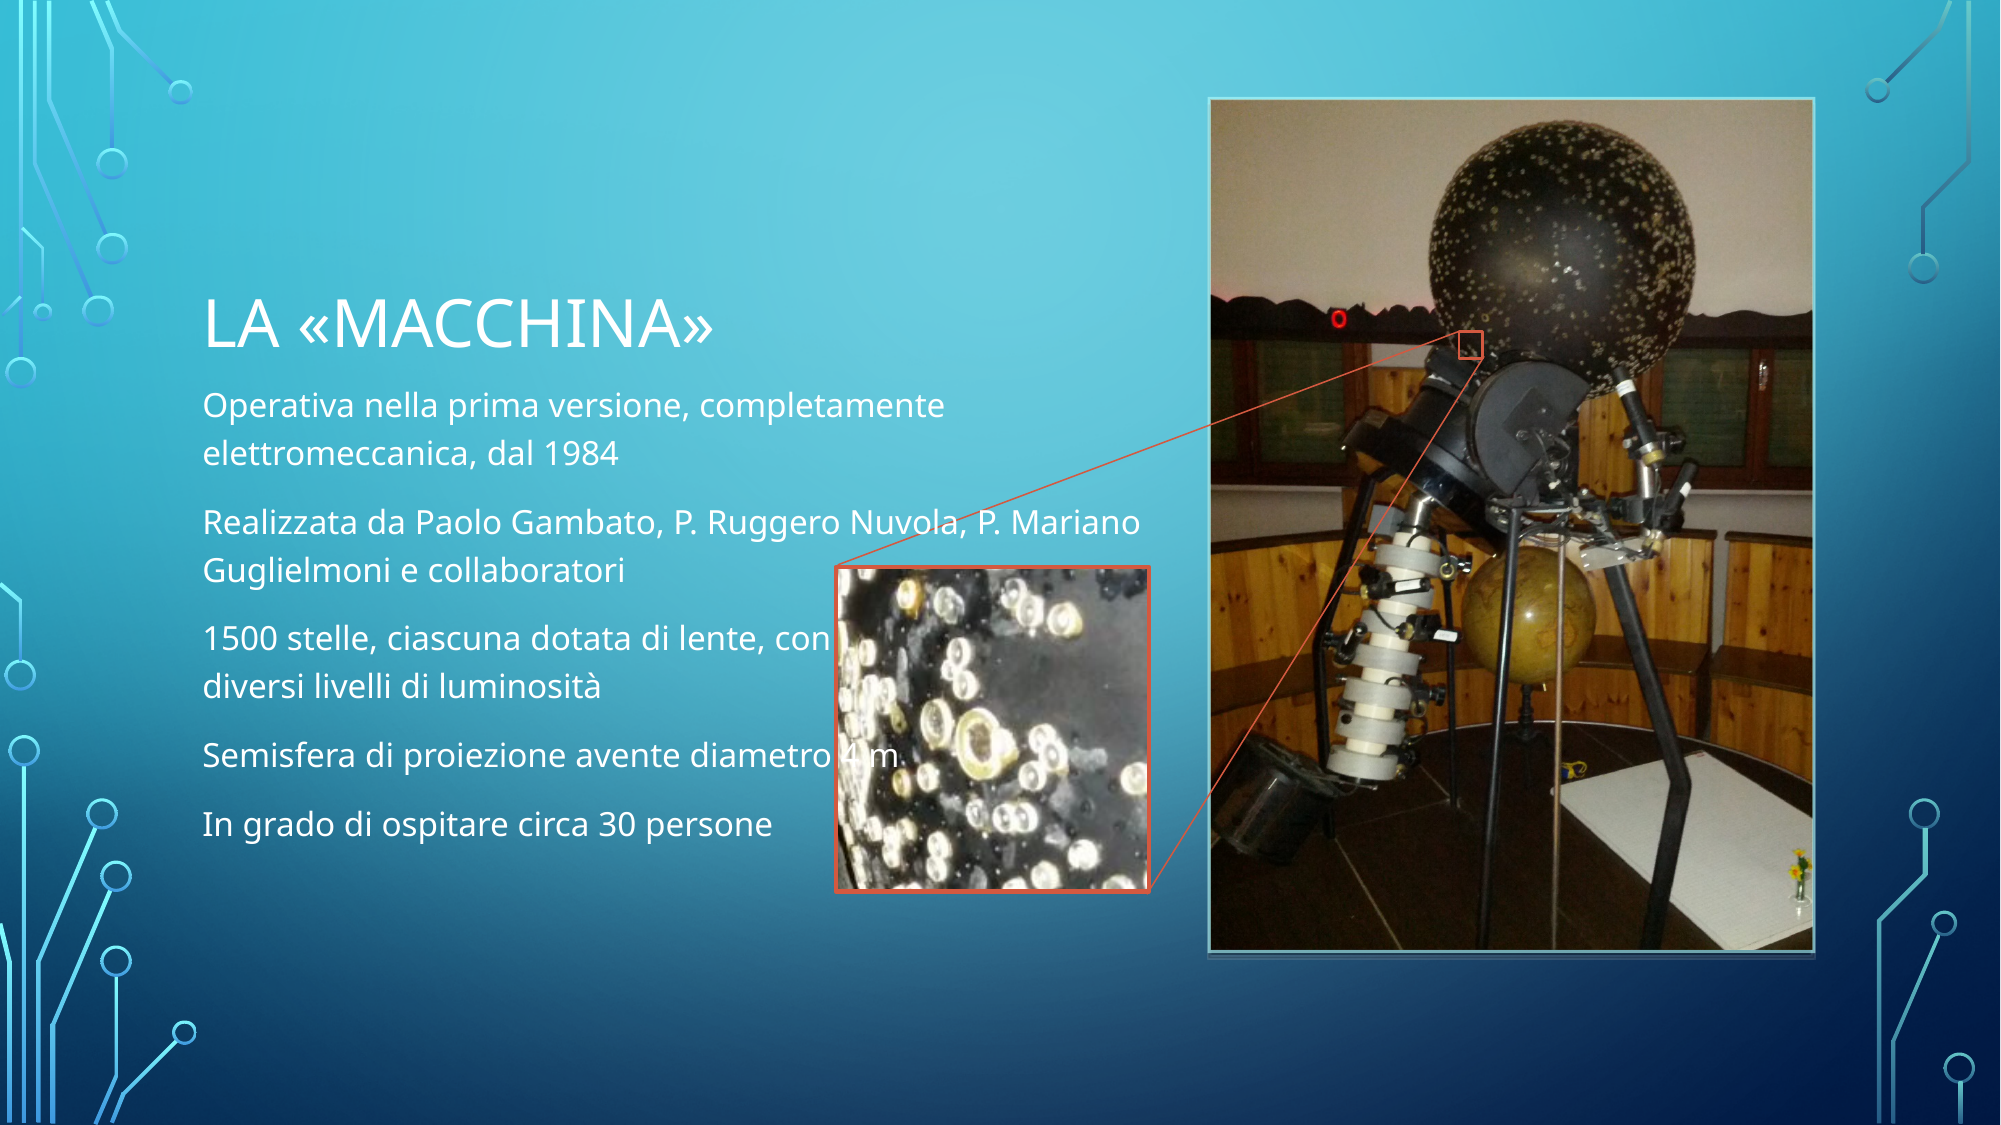

# La «macchina»
Operativa nella prima versione, completamente elettromeccanica, dal 1984
Realizzata da Paolo Gambato, P. Ruggero Nuvola, P. Mariano Guglielmoni e collaboratori
1500 stelle, ciascuna dotata di lente, con
diversi livelli di luminosità
Semisfera di proiezione avente diametro 4 m
In grado di ospitare circa 30 persone